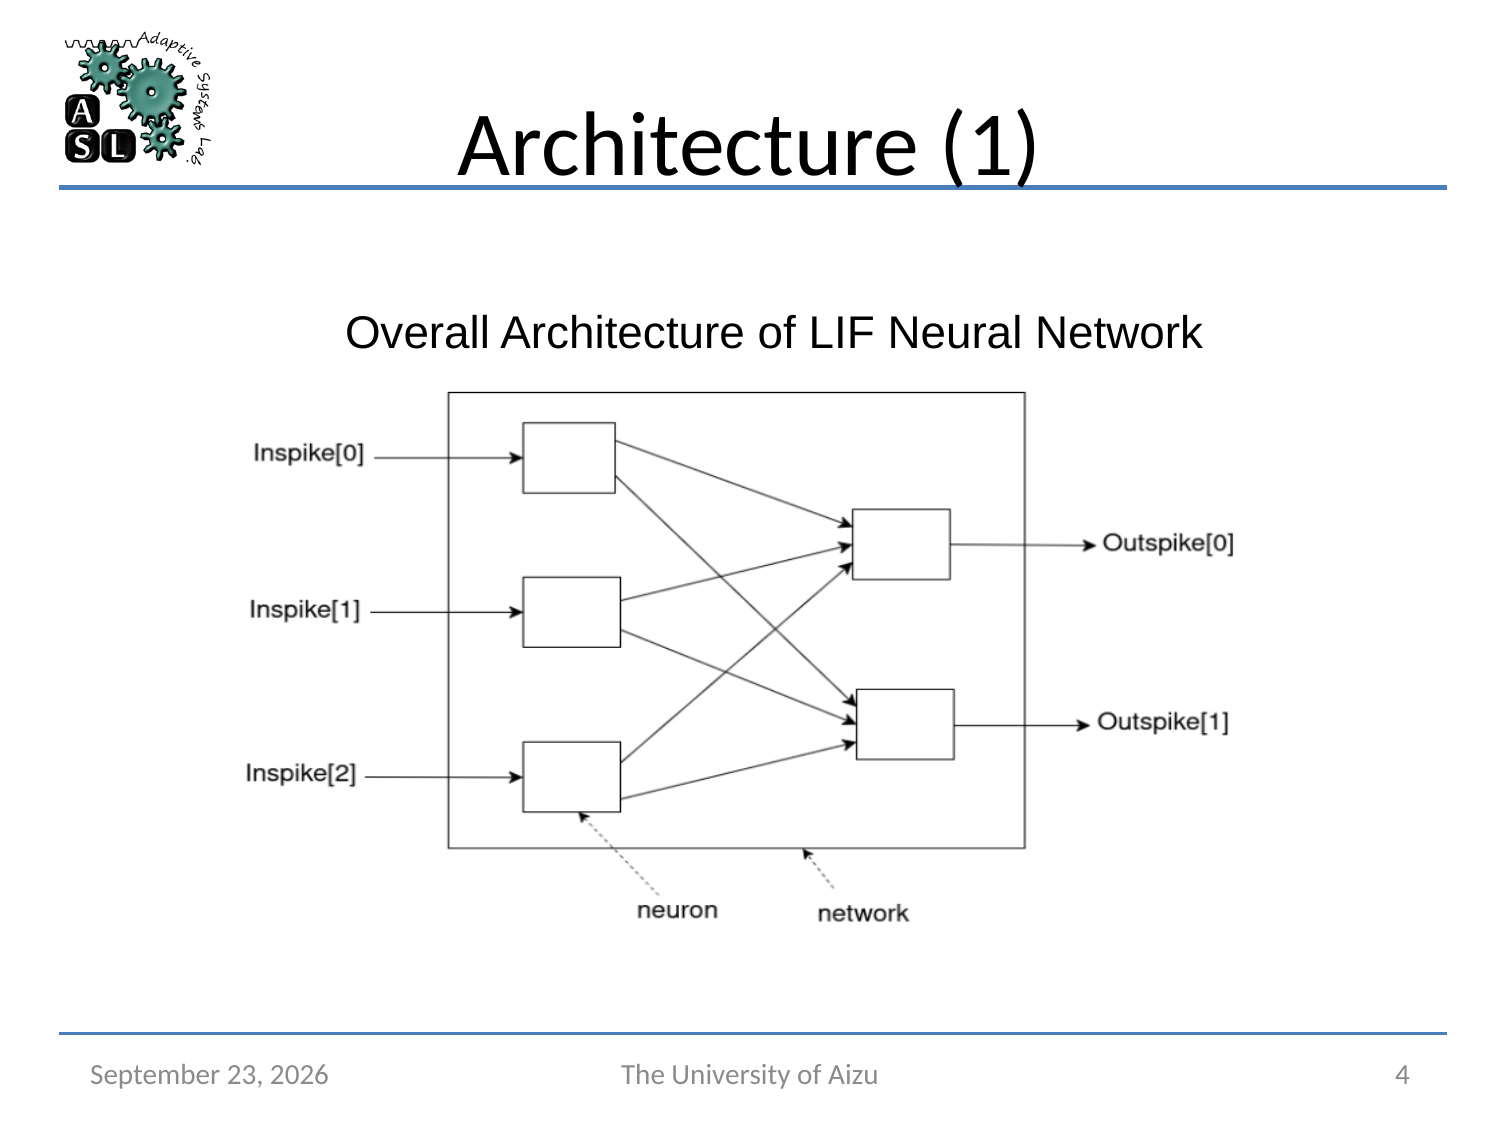

# Architecture (1)
Overall Architecture of LIF Neural Network
The University of Aizu